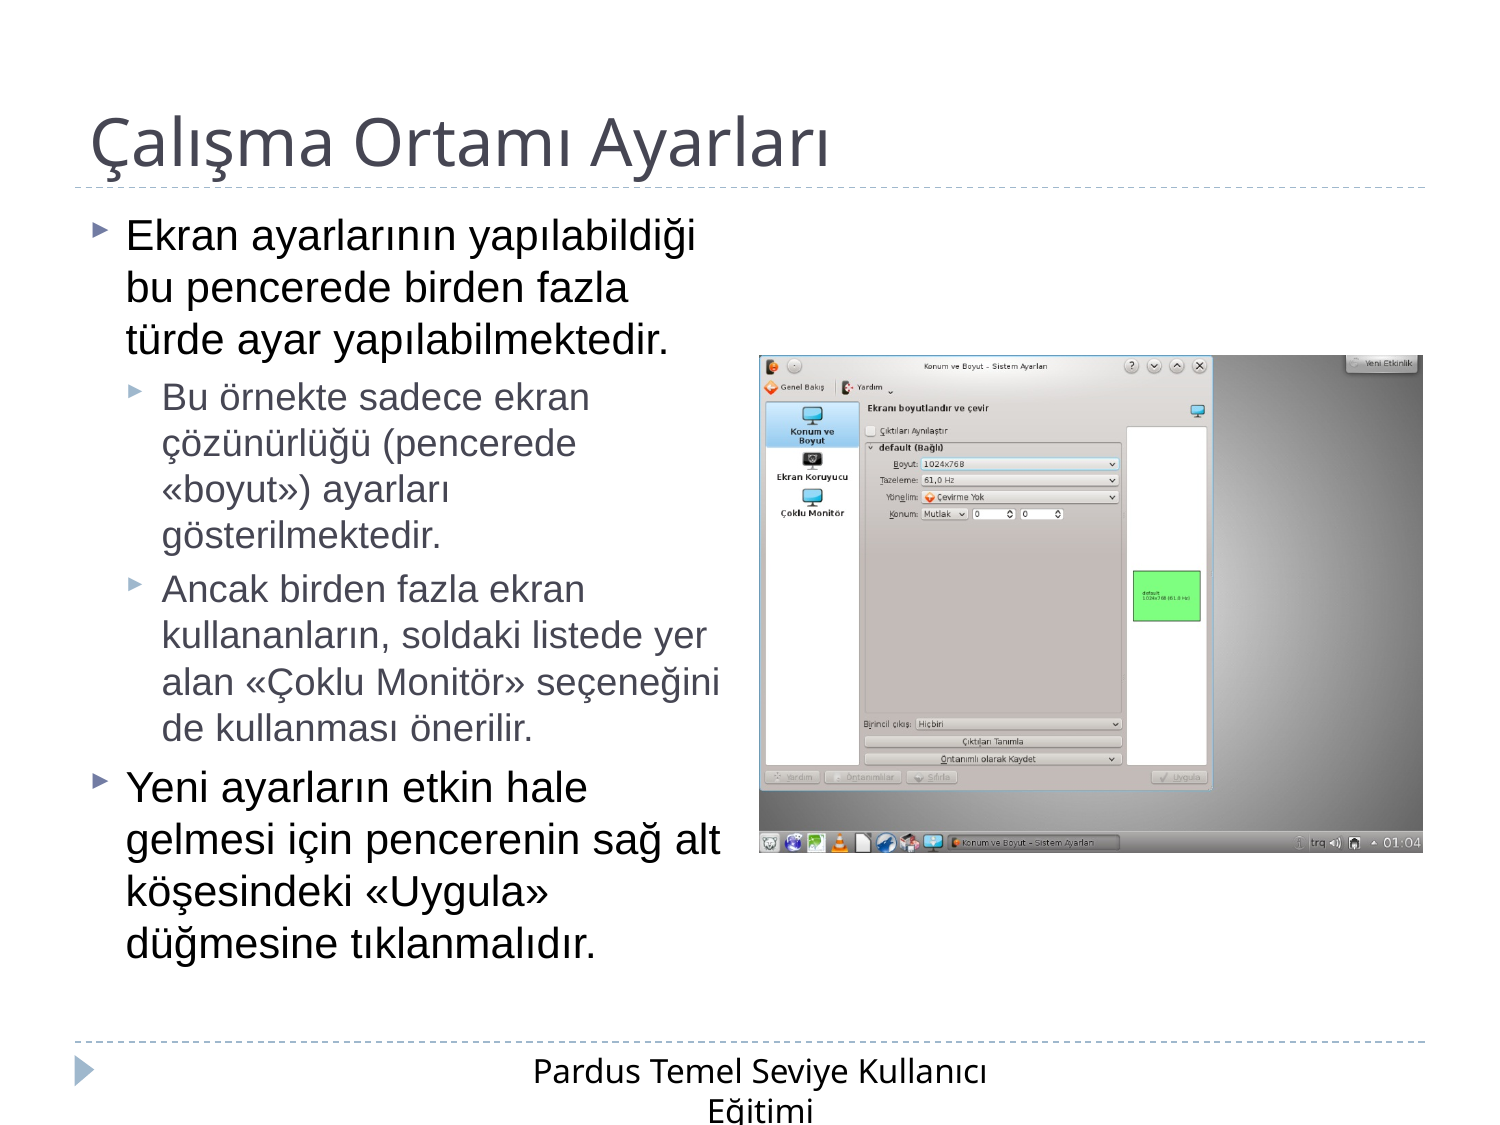

# Çalışma Ortamı Ayarları
Ekran ayarlarının yapılabildiği bu pencerede birden fazla türde ayar yapılabilmektedir.
Bu örnekte sadece ekran çözünürlüğü (pencerede «boyut») ayarları gösterilmektedir.
Ancak birden fazla ekran kullananların, soldaki listede yer alan «Çoklu Monitör» seçeneğini de kullanması önerilir.
Yeni ayarların etkin hale gelmesi için pencerenin sağ alt köşesindeki «Uygula» düğmesine tıklanmalıdır.